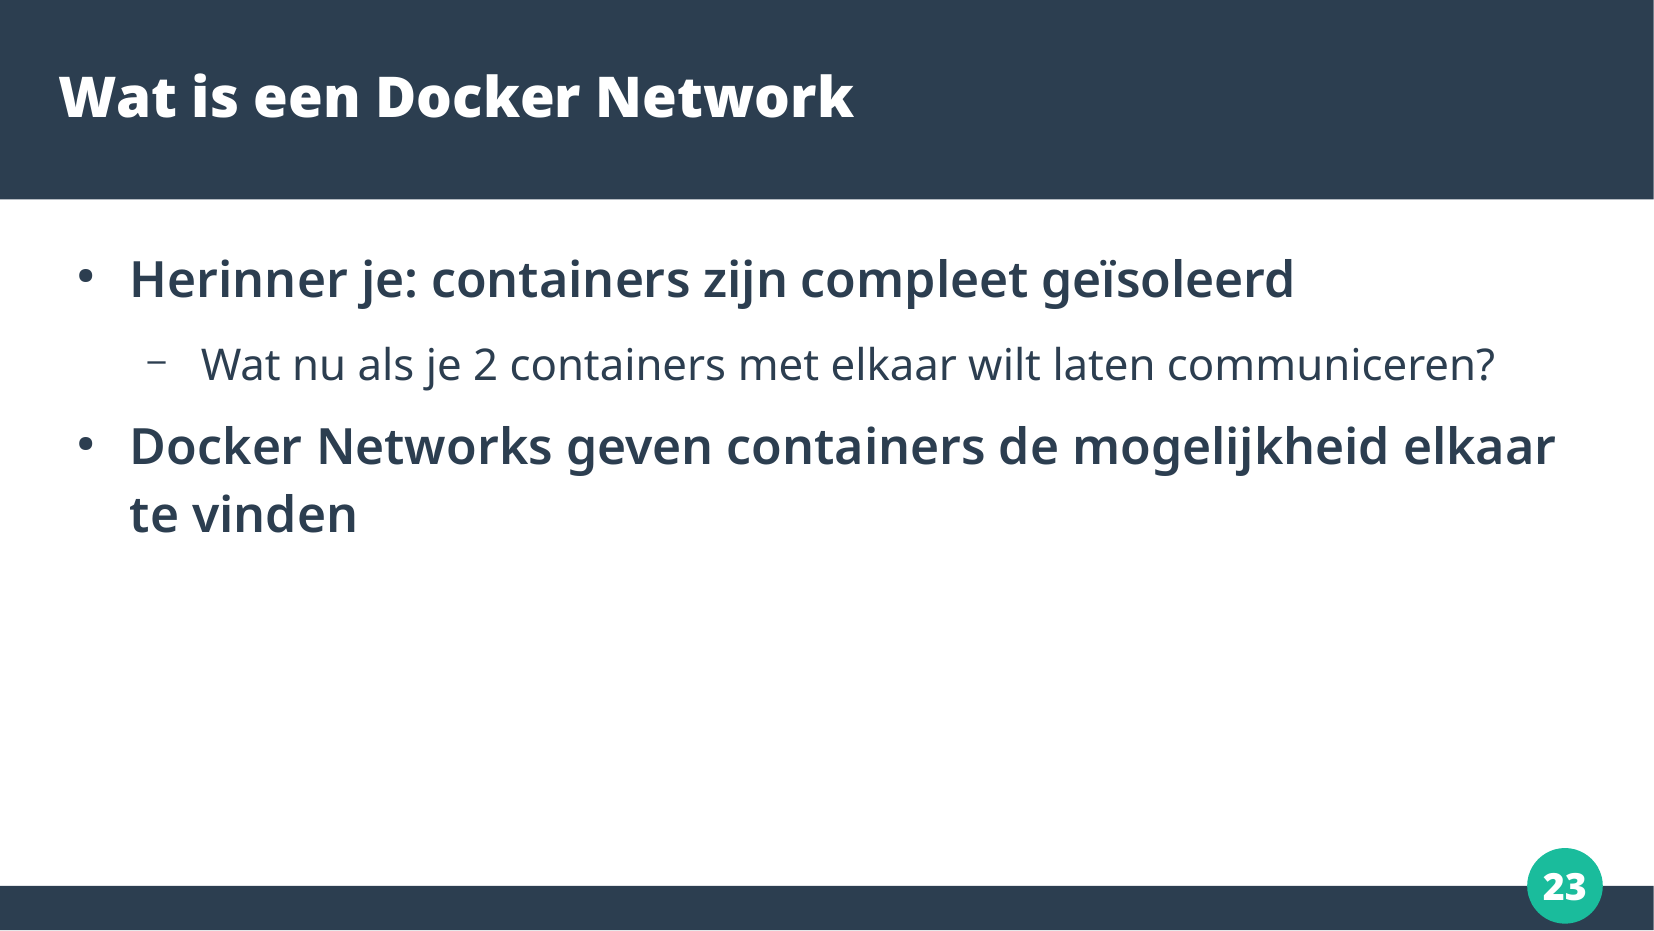

# Wat is een Docker Network
Herinner je: containers zijn compleet geïsoleerd
Wat nu als je 2 containers met elkaar wilt laten communiceren?
Docker Networks geven containers de mogelijkheid elkaar te vinden